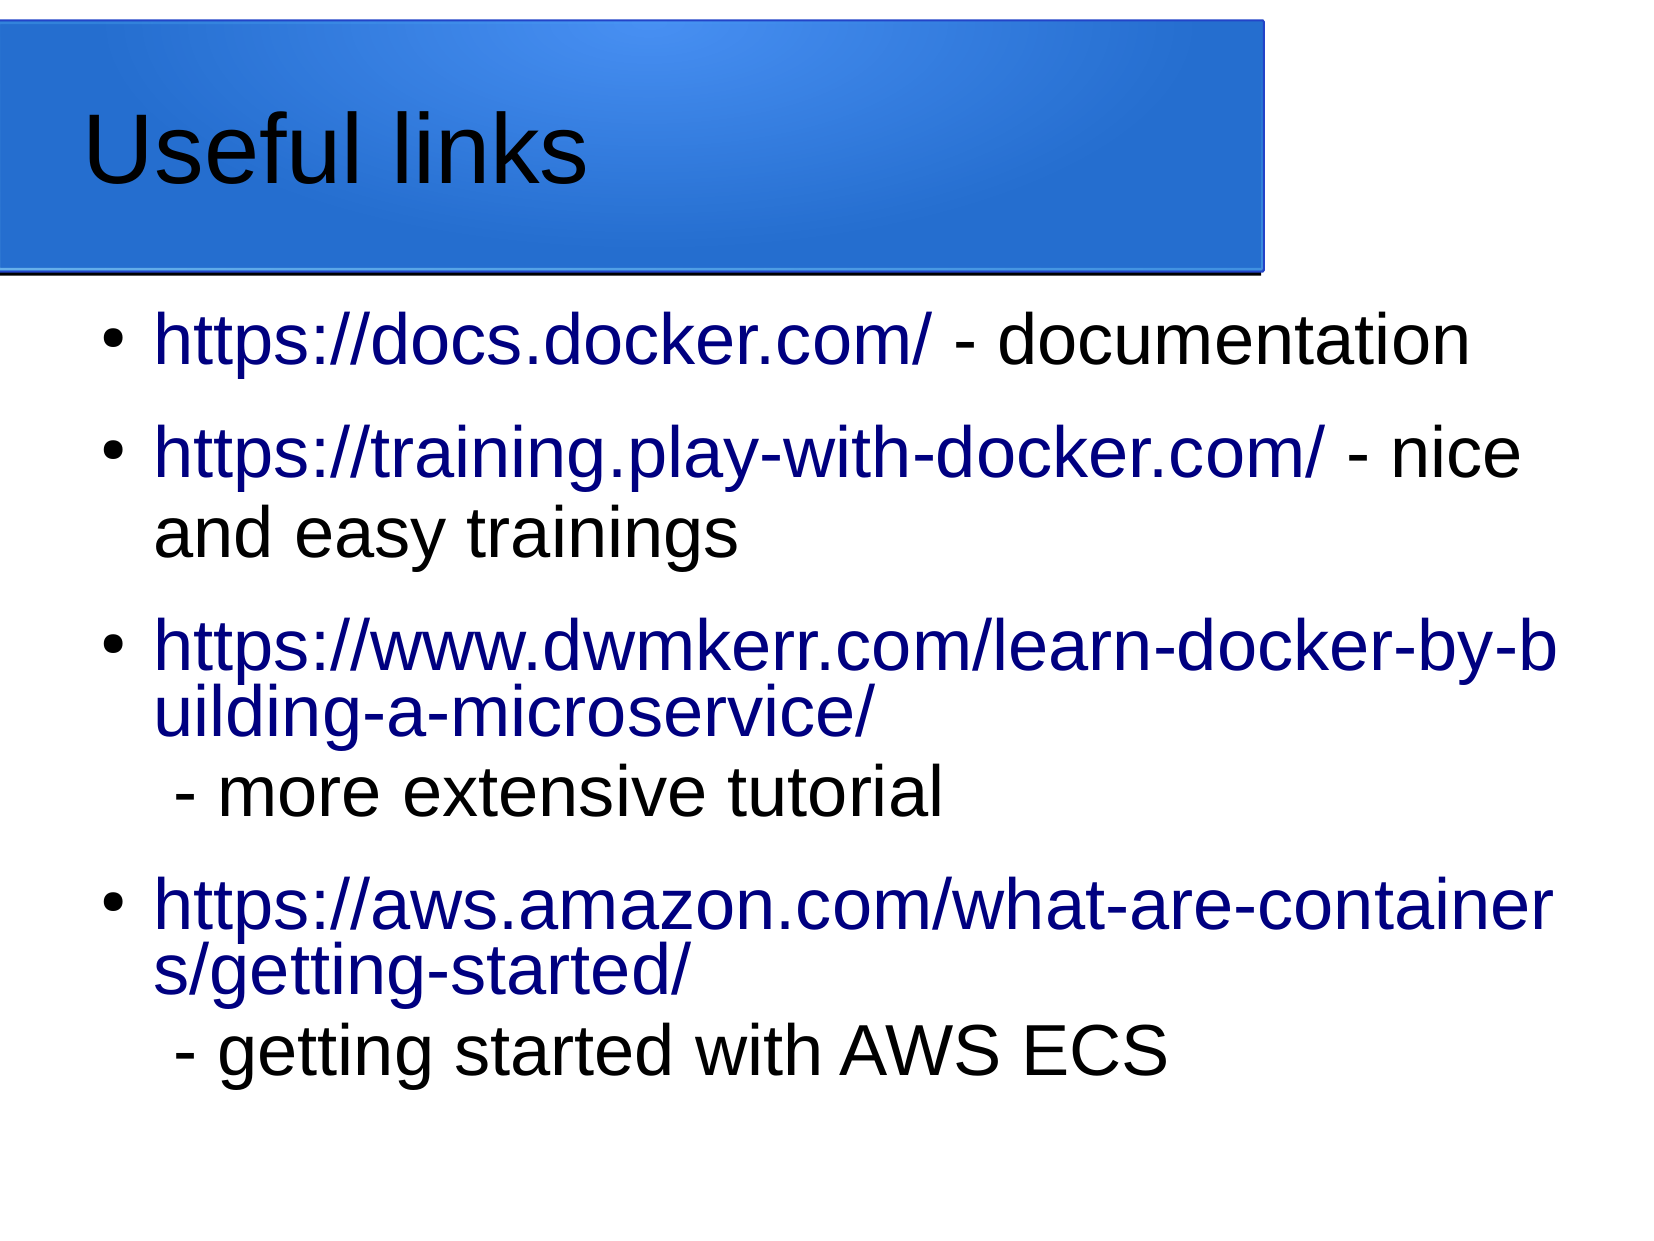

# Useful links
https://docs.docker.com/ - documentation
https://training.play-with-docker.com/ - nice and easy trainings
https://www.dwmkerr.com/learn-docker-by-building-a-microservice/ - more extensive tutorial
https://aws.amazon.com/what-are-containers/getting-started/ - getting started with AWS ECS